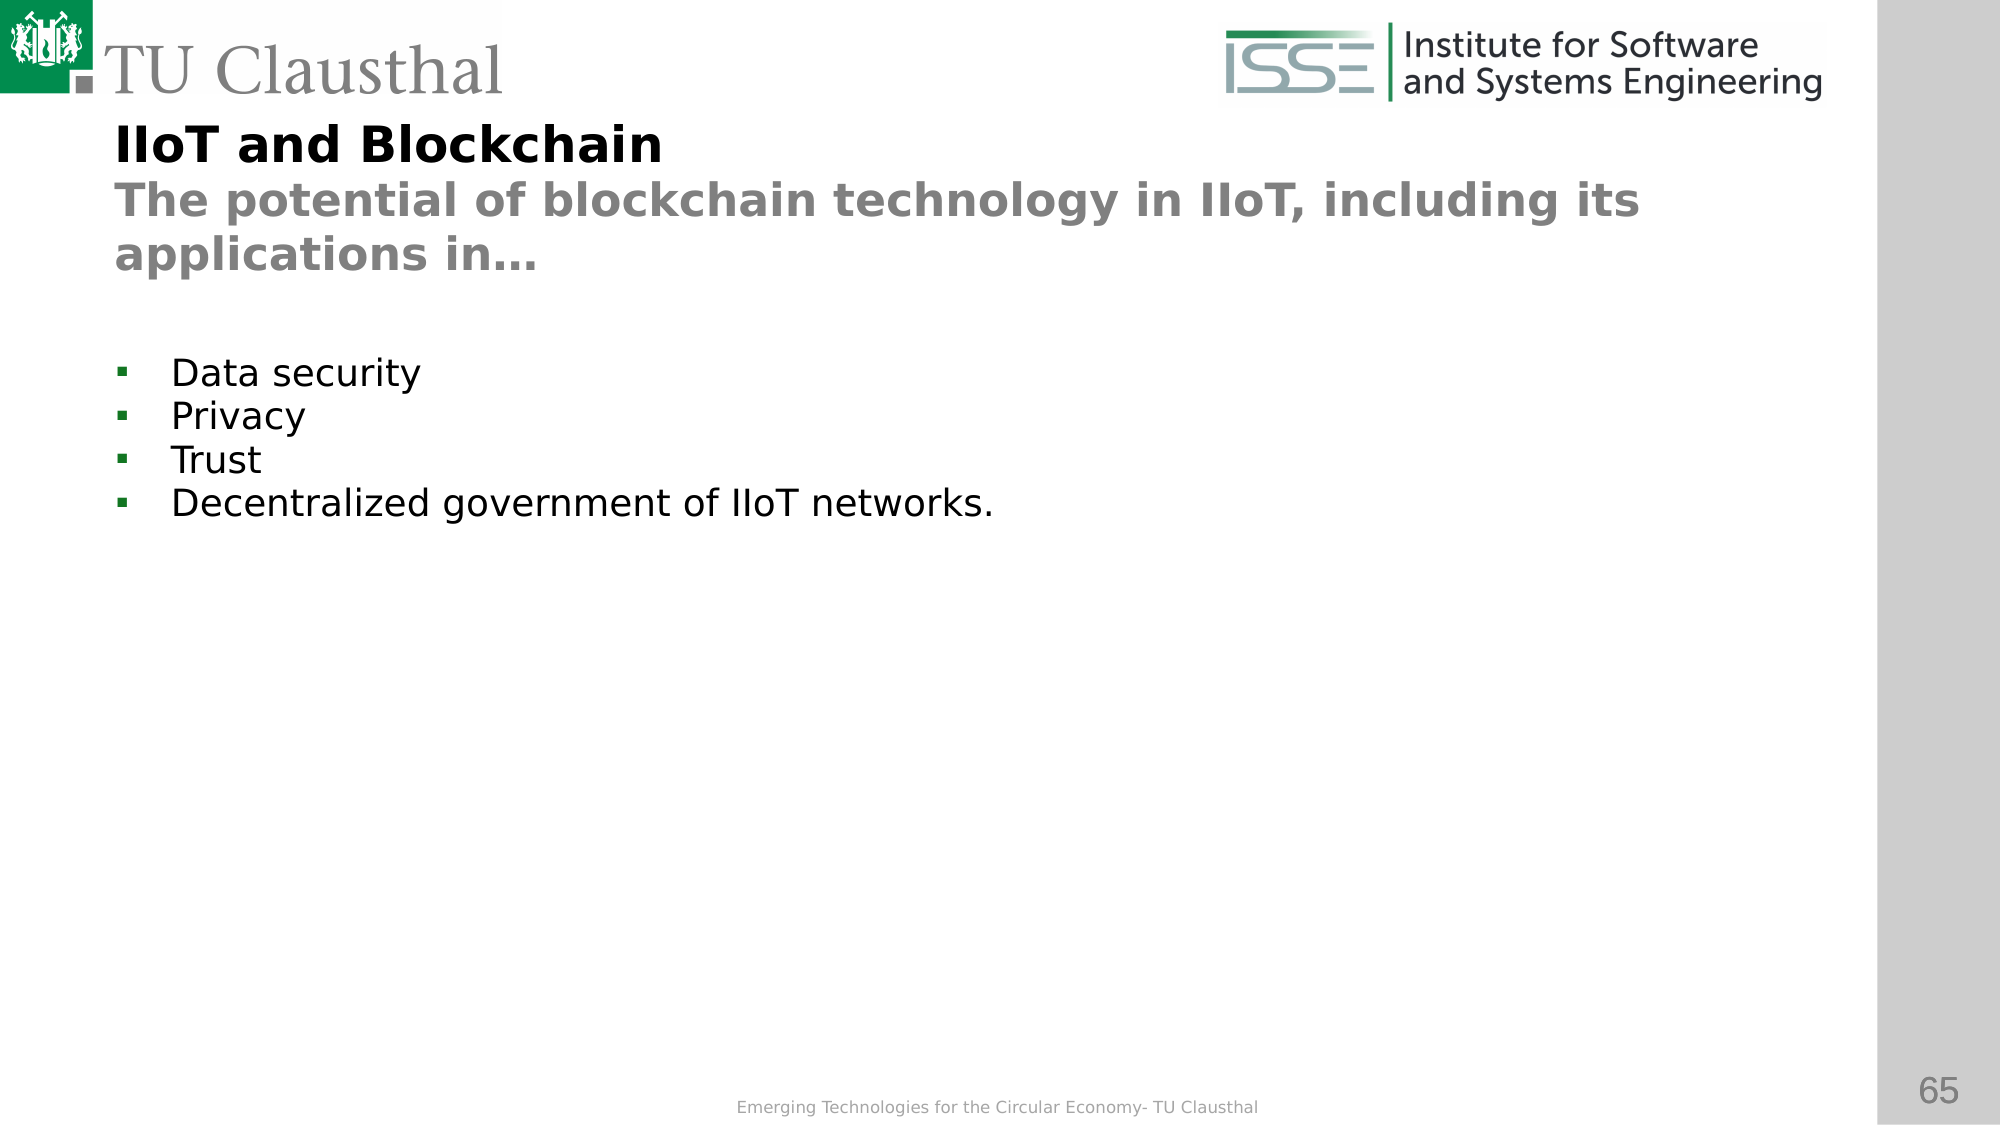

# IIoT and Blockchain The potential of blockchain technology in IIoT, including its applications in…
Data security
Privacy
Trust
Decentralized government of IIoT networks.